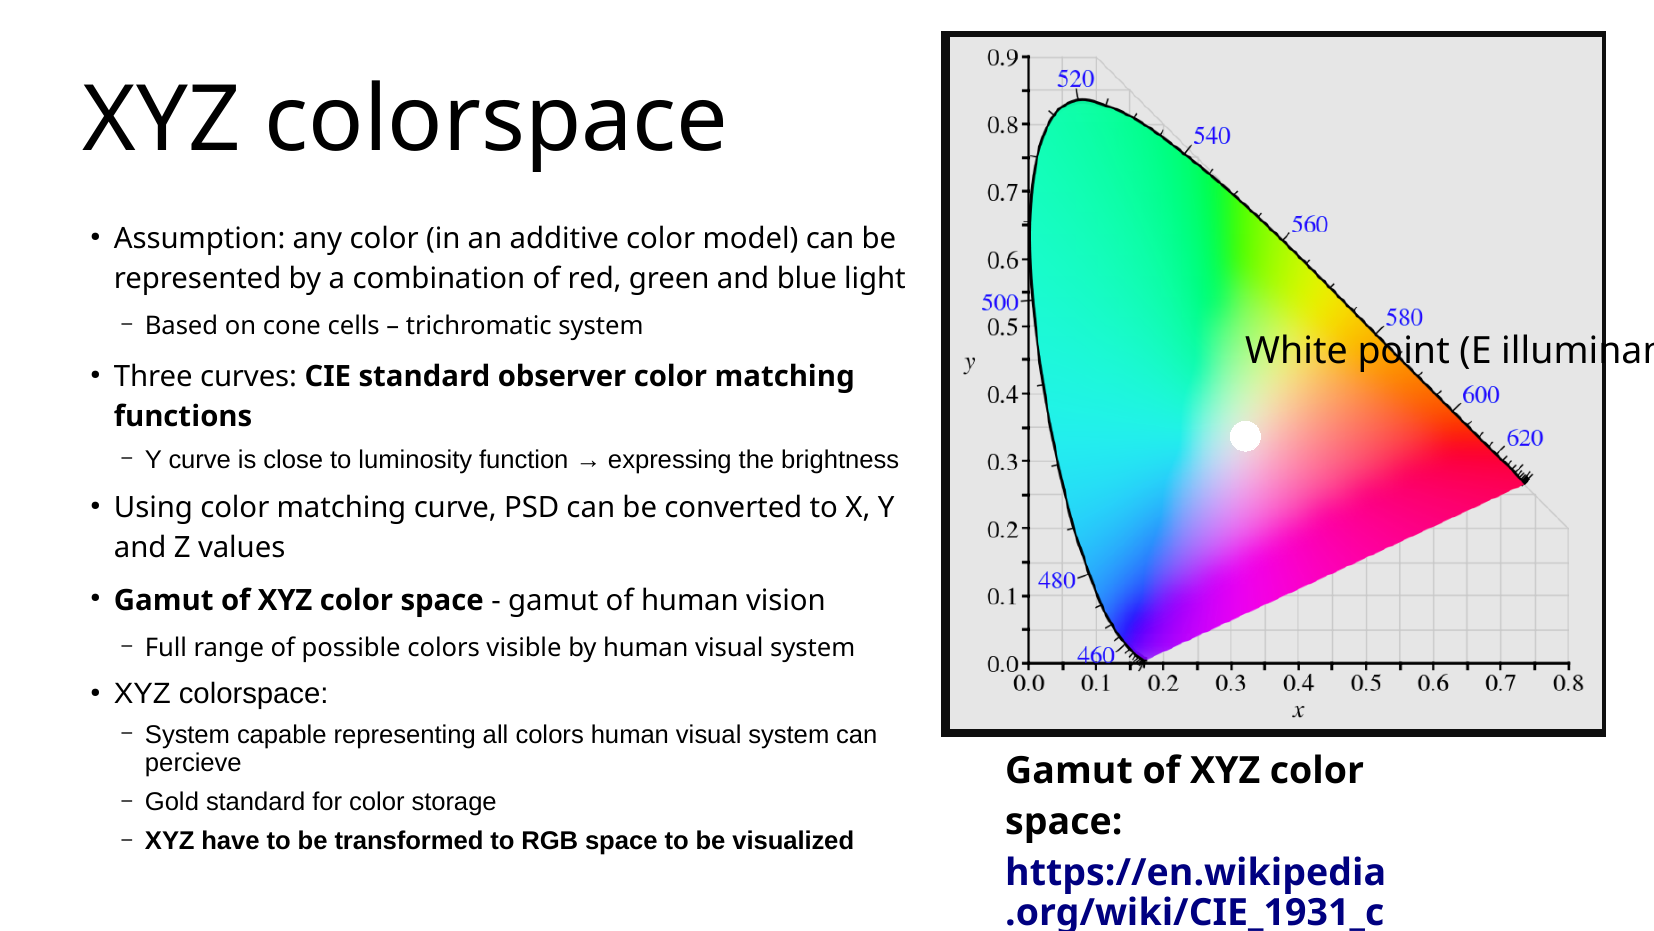

# XYZ colorspace
Assumption: any color (in an additive color model) can be represented by a combination of red, green and blue light
Based on cone cells – trichromatic system
Three curves: CIE standard observer color matching functions
Y curve is close to luminosity function → expressing the brightness
Using color matching curve, PSD can be converted to X, Y and Z values
Gamut of XYZ color space - gamut of human vision
Full range of possible colors visible by human visual system
XYZ colorspace:
System capable representing all colors human visual system can percieve
Gold standard for color storage
XYZ have to be transformed to RGB space to be visualized
White point (E illuminant)
Gamut of XYZ color space: https://en.wikipedia.org/wiki/CIE_1931_color_space